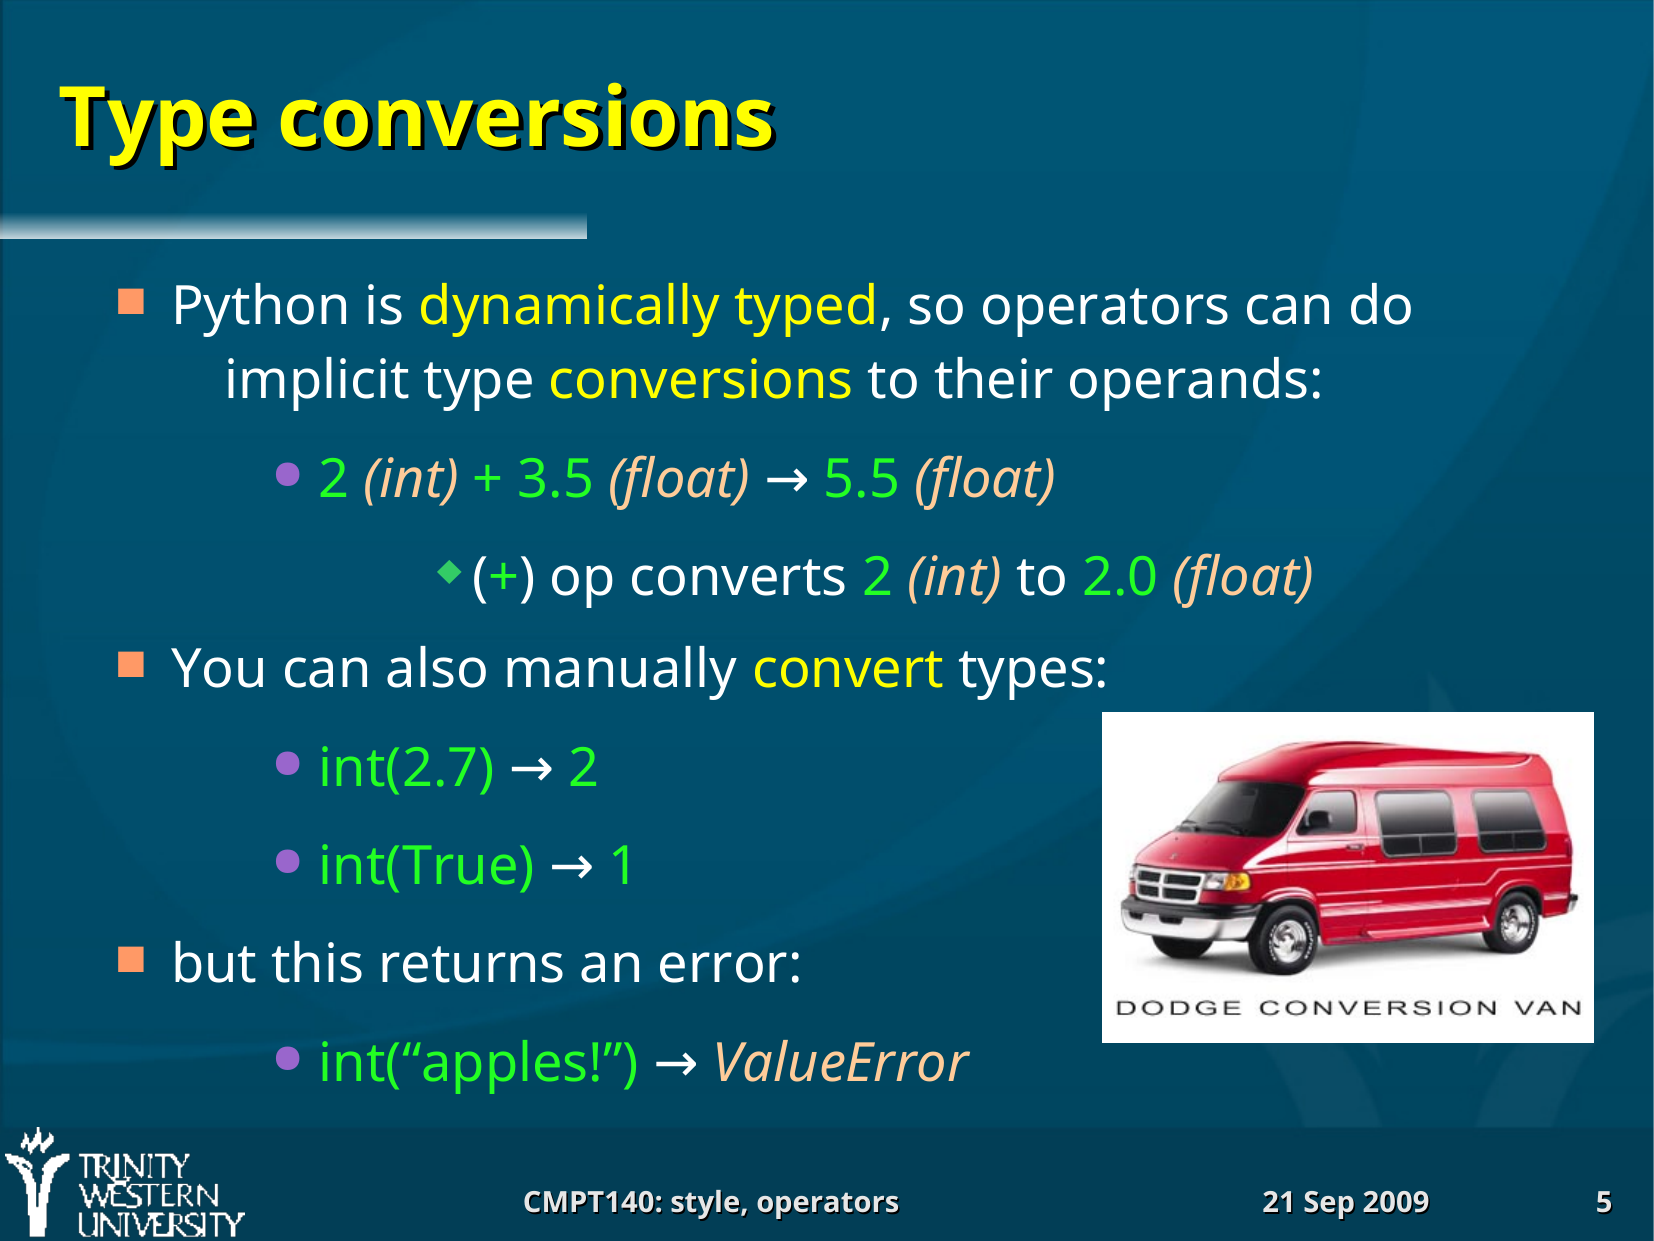

# Type conversions
Python is dynamically typed, so operators can do implicit type conversions to their operands:
2 (int) + 3.5 (float) → 5.5 (float)
(+) op converts 2 (int) to 2.0 (float)
You can also manually convert types:
int(2.7) → 2
int(True) → 1
but this returns an error:
int(“apples!”) → ValueError
CMPT140: style, operators
21 Sep 2009
5